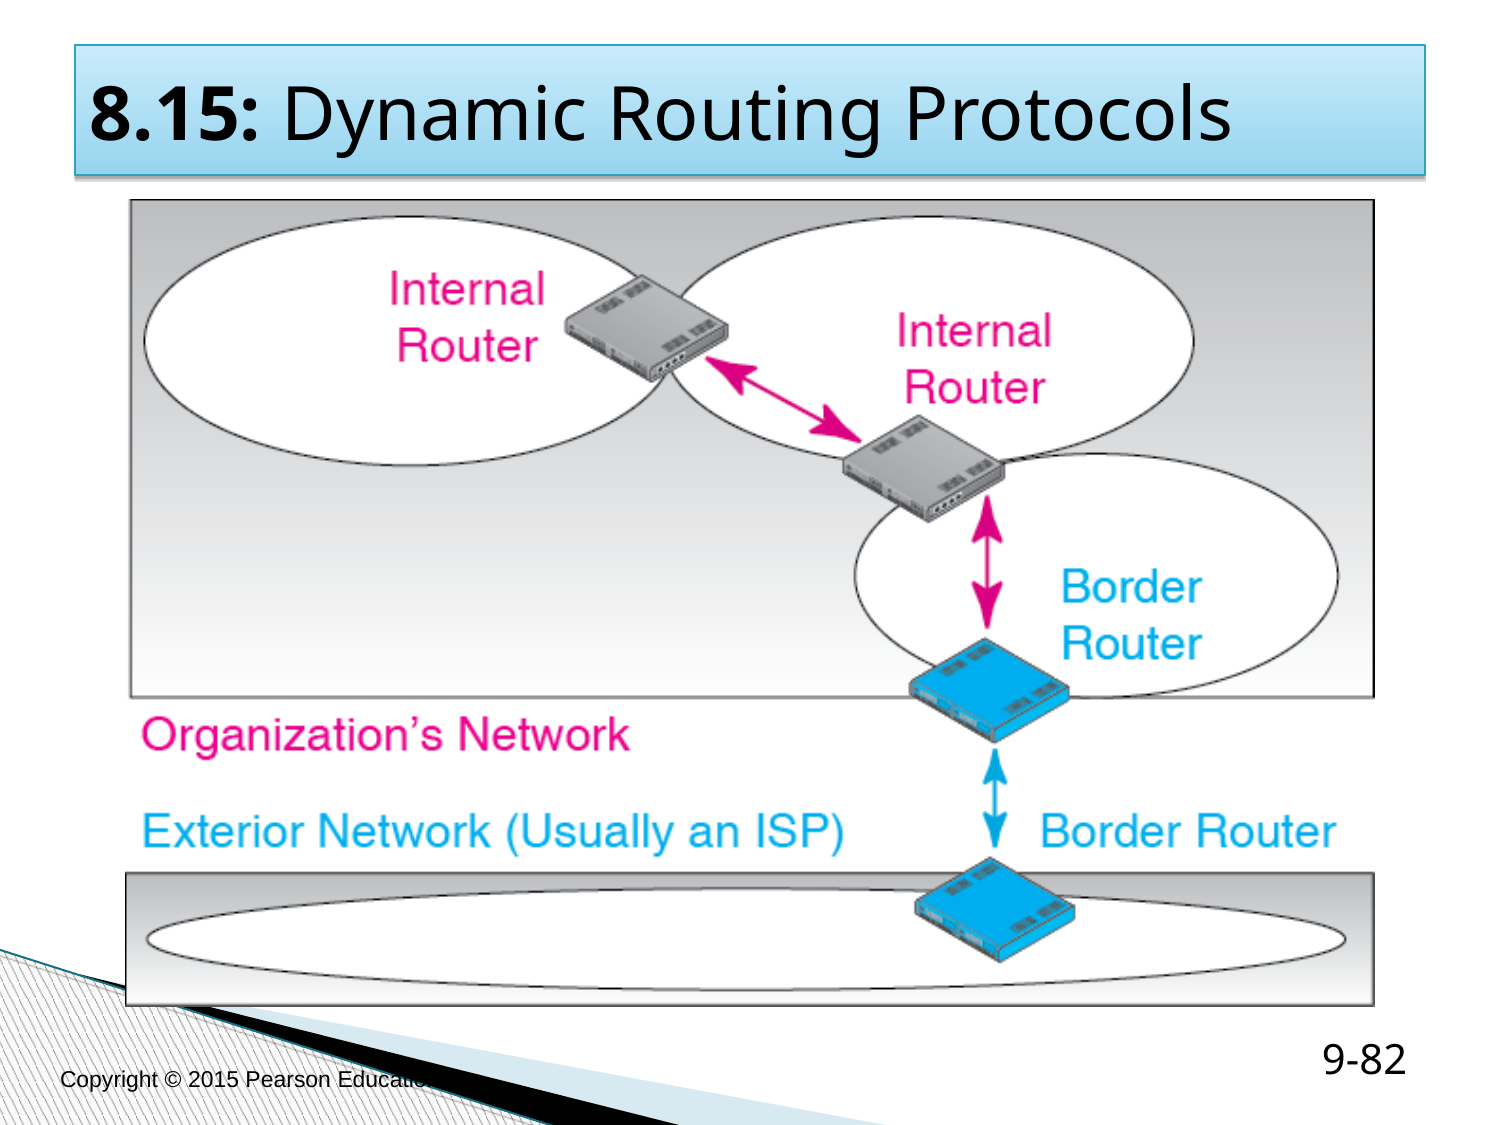

# 8.15: Dynamic Routing Protocols
Copyright © 2015 Pearson Education, Inc.